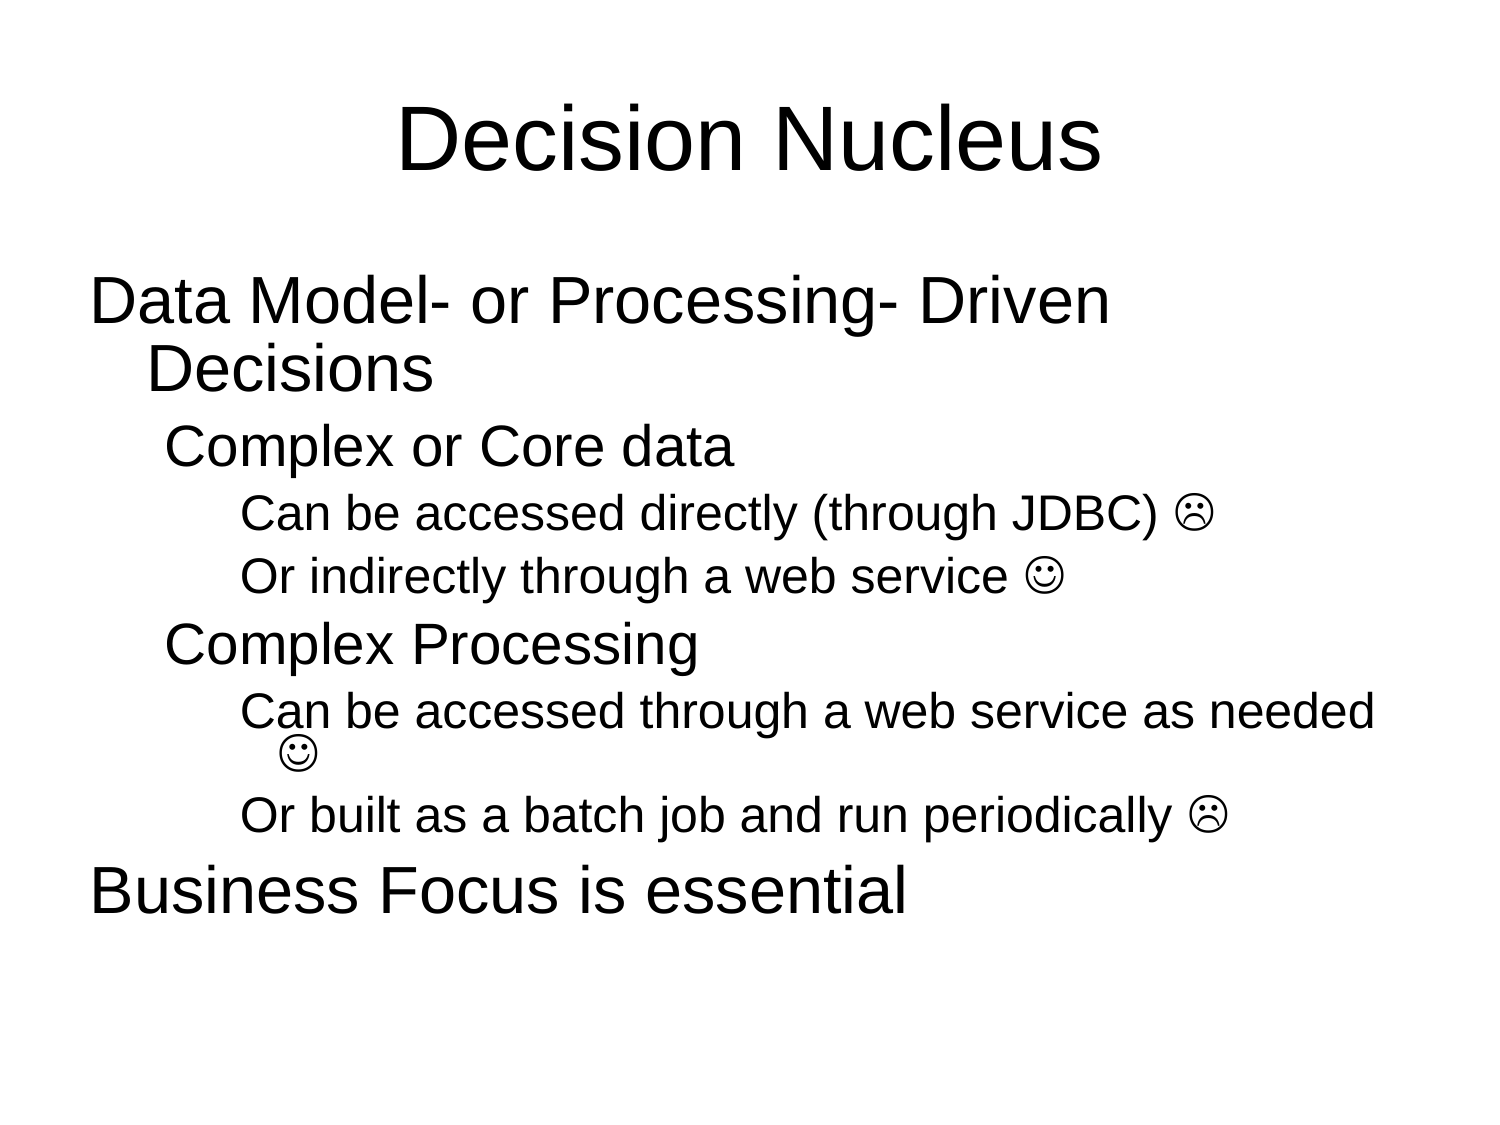

# Decision Nucleus
Data Model- or Processing- Driven Decisions
Complex or Core data
Can be accessed directly (through JDBC) 
Or indirectly through a web service 
Complex Processing
Can be accessed through a web service as needed 
Or built as a batch job and run periodically 
Business Focus is essential